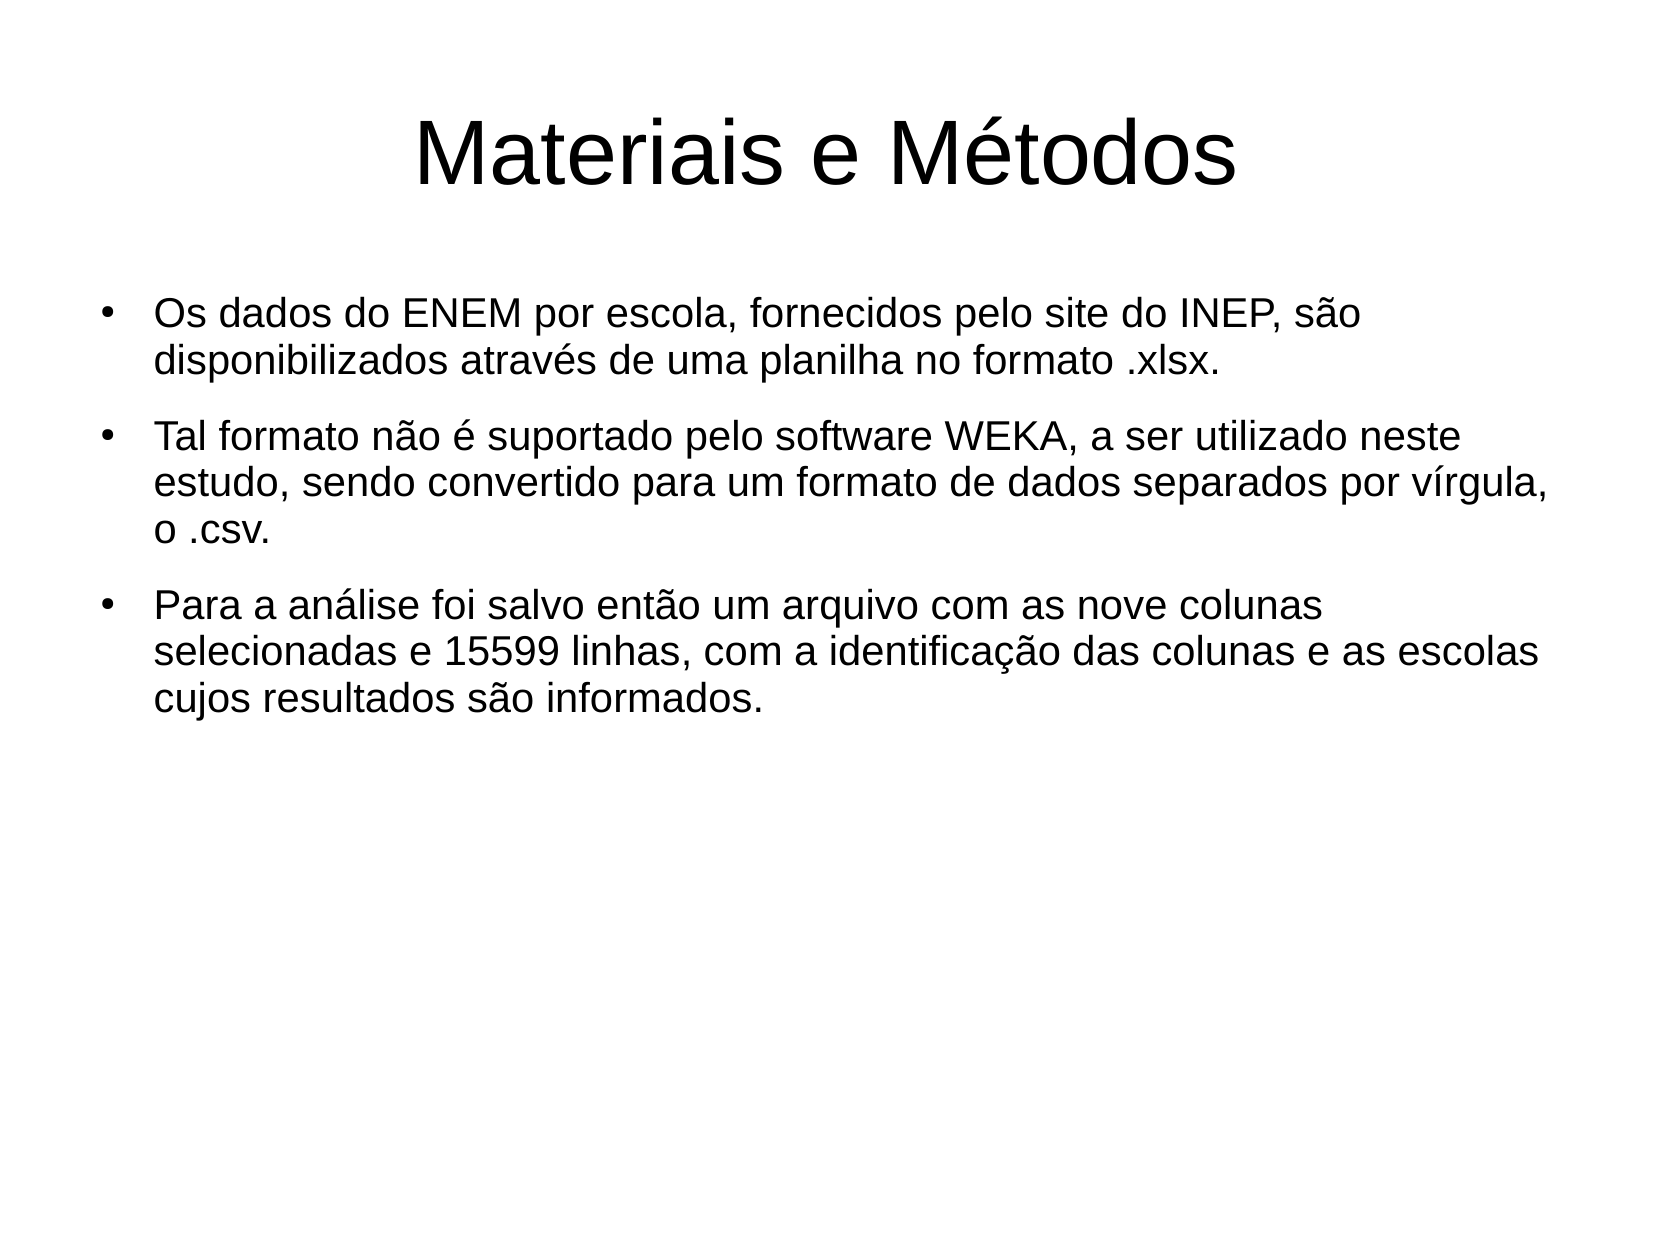

# Materiais e Métodos
Os dados do ENEM por escola, fornecidos pelo site do INEP, são disponibilizados através de uma planilha no formato .xlsx.
Tal formato não é suportado pelo software WEKA, a ser utilizado neste estudo, sendo convertido para um formato de dados separados por vírgula, o .csv.
Para a análise foi salvo então um arquivo com as nove colunas selecionadas e 15599 linhas, com a identificação das colunas e as escolas cujos resultados são informados.